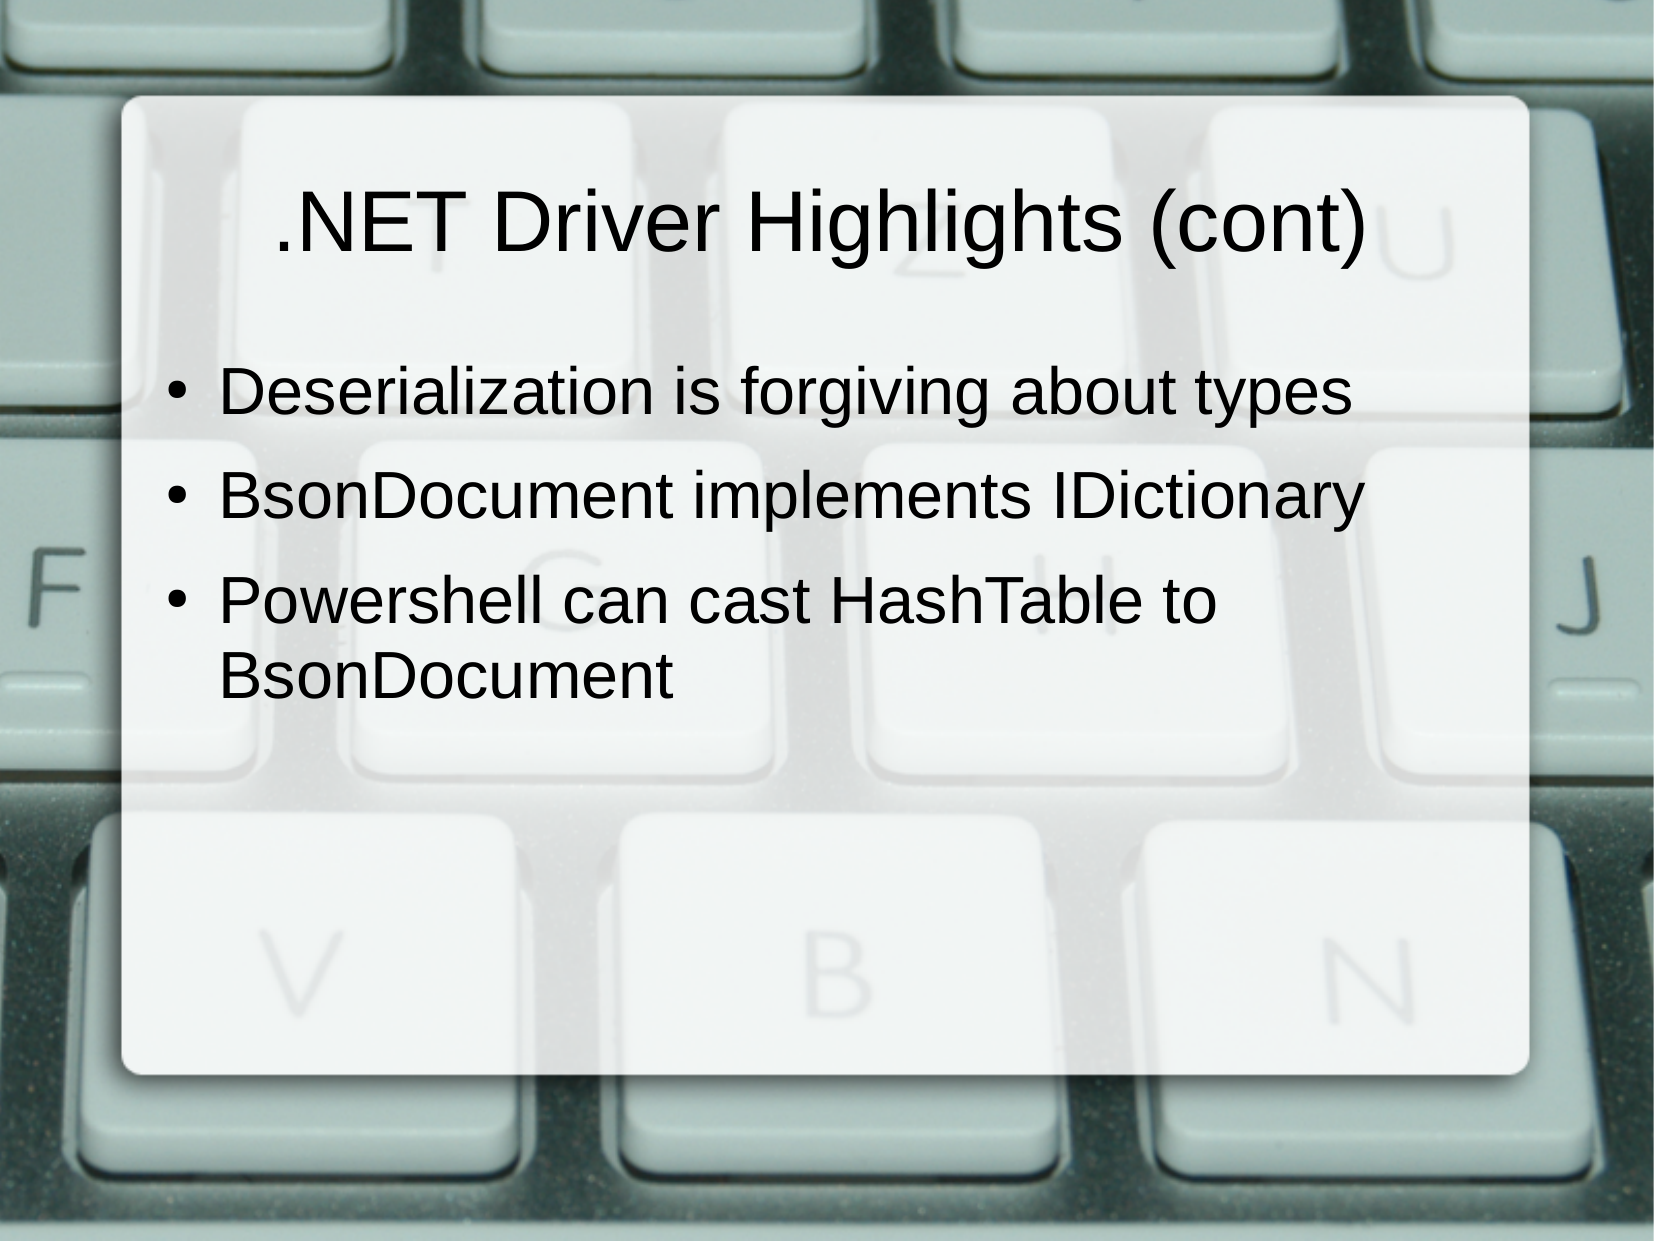

# .NET Driver Highlights (cont)
Deserialization is forgiving about types
BsonDocument implements IDictionary
Powershell can cast HashTable to BsonDocument